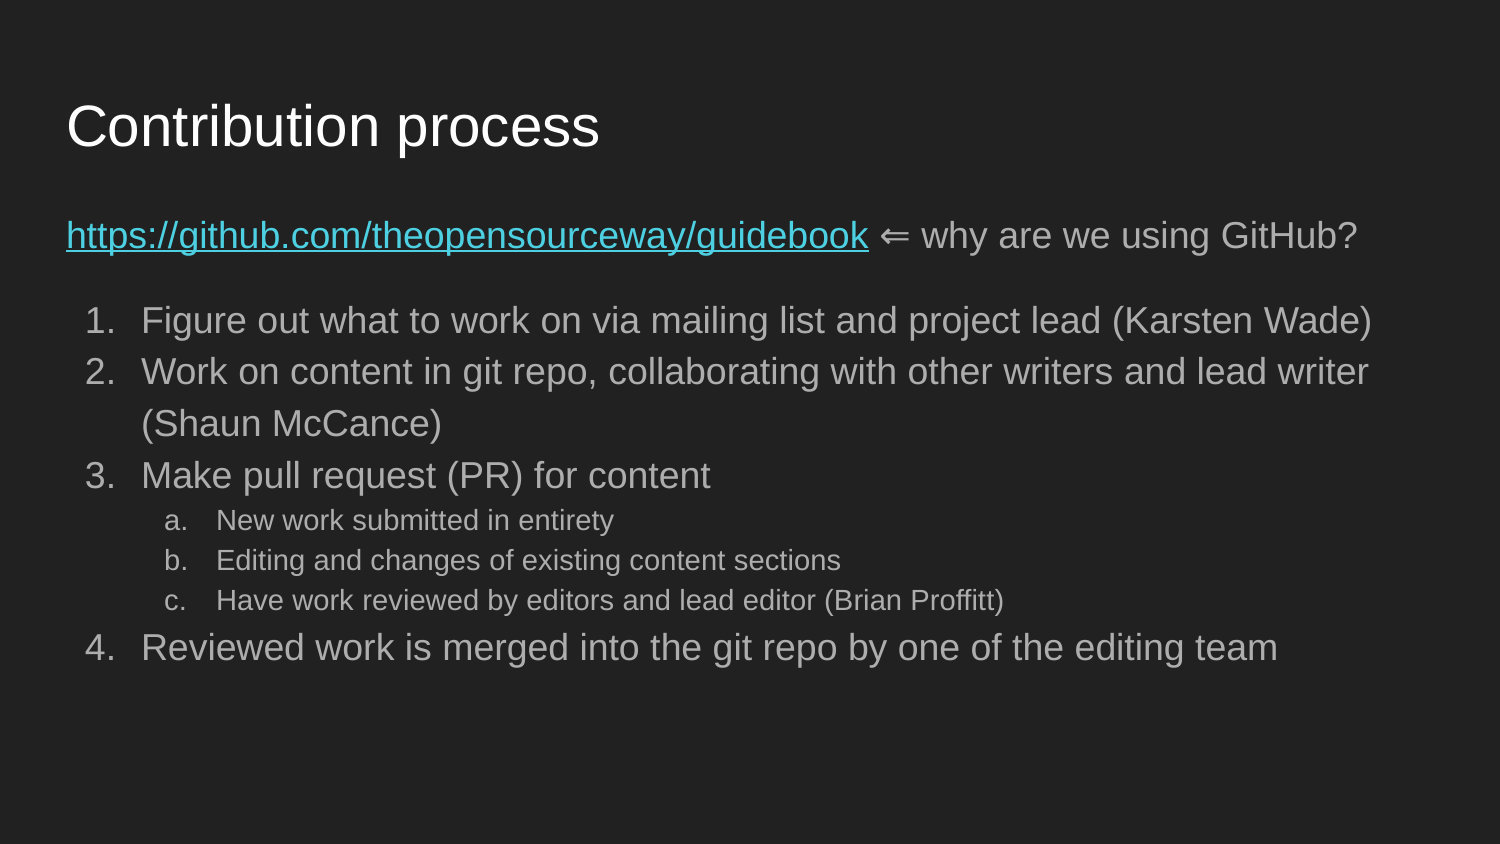

# Contribution process
https://github.com/theopensourceway/guidebook ⇐ why are we using GitHub?
Figure out what to work on via mailing list and project lead (Karsten Wade)
Work on content in git repo, collaborating with other writers and lead writer (Shaun McCance)
Make pull request (PR) for content
New work submitted in entirety
Editing and changes of existing content sections
Have work reviewed by editors and lead editor (Brian Proffitt)
Reviewed work is merged into the git repo by one of the editing team